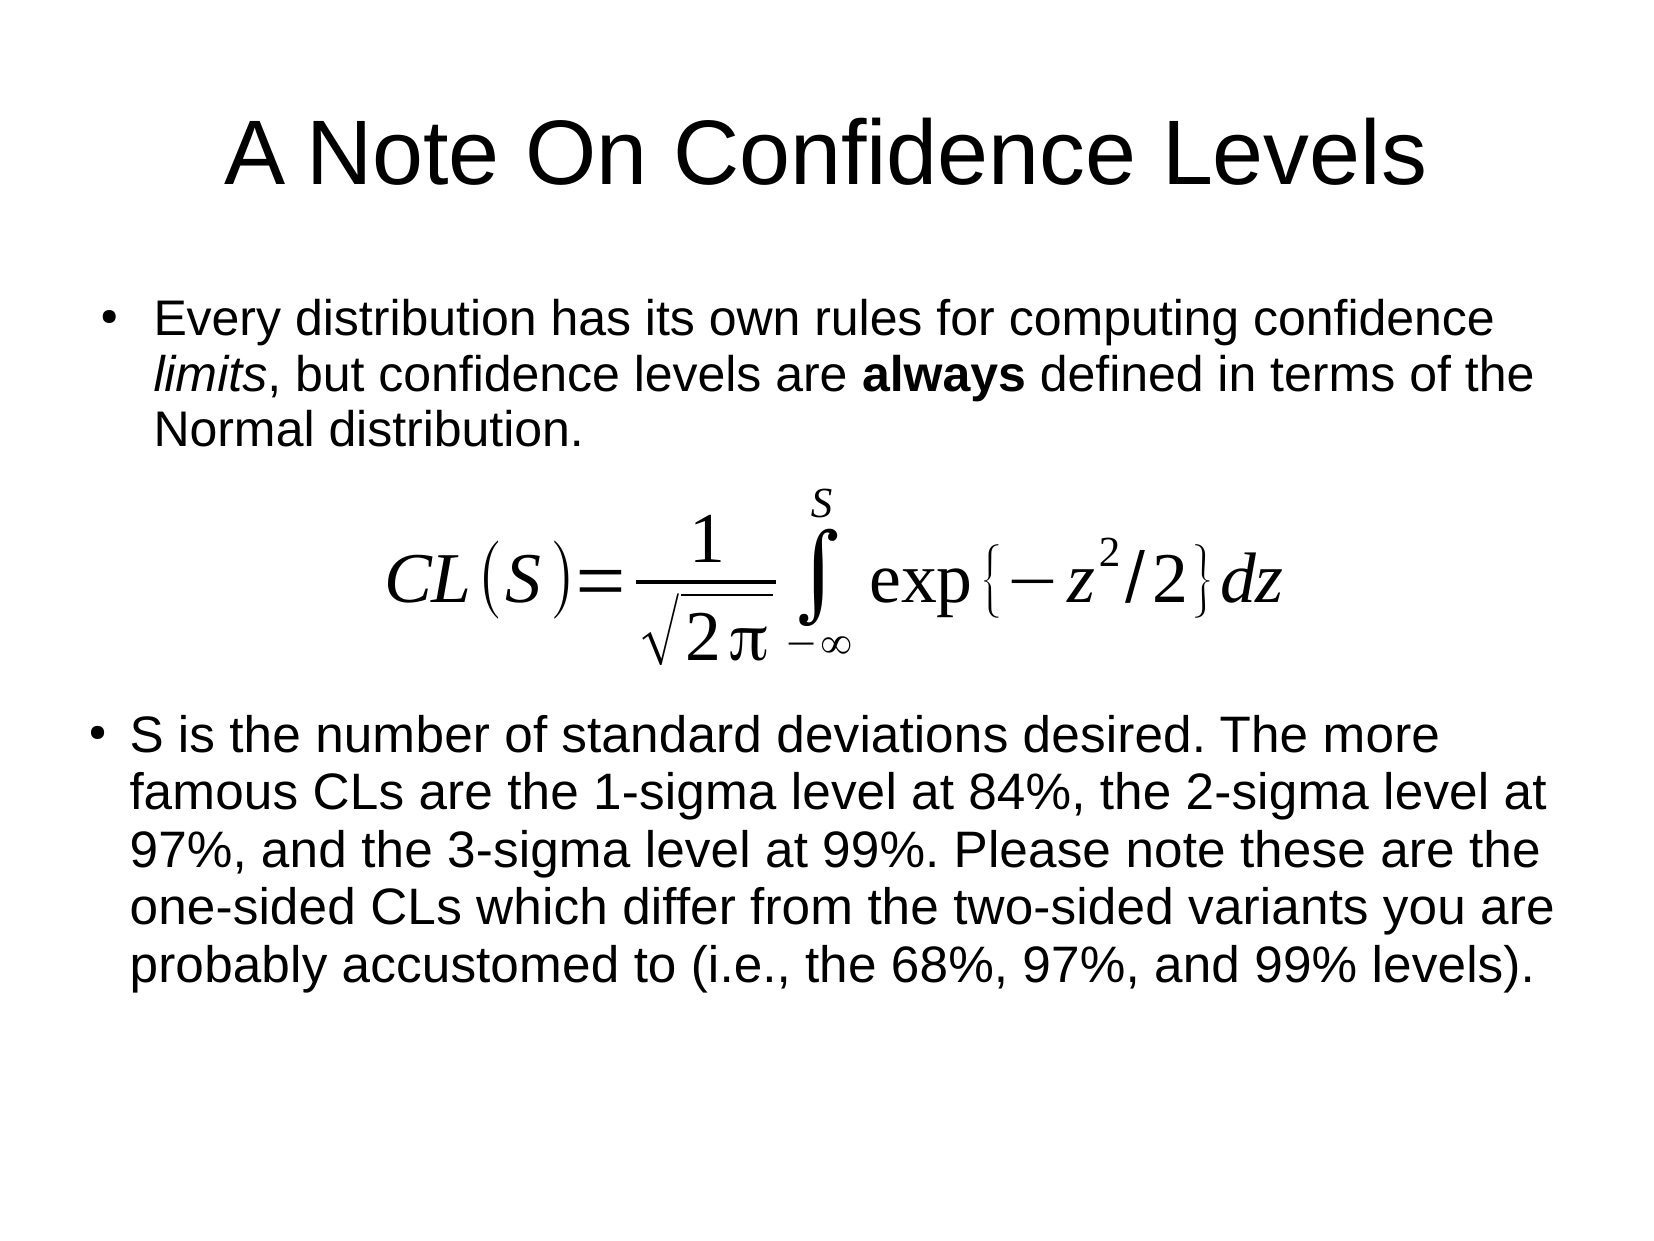

# A Note On Confidence Levels
Every distribution has its own rules for computing confidence limits, but confidence levels are always defined in terms of the Normal distribution.
S is the number of standard deviations desired. The more famous CLs are the 1-sigma level at 84%, the 2-sigma level at 97%, and the 3-sigma level at 99%. Please note these are the one-sided CLs which differ from the two-sided variants you are probably accustomed to (i.e., the 68%, 97%, and 99% levels).